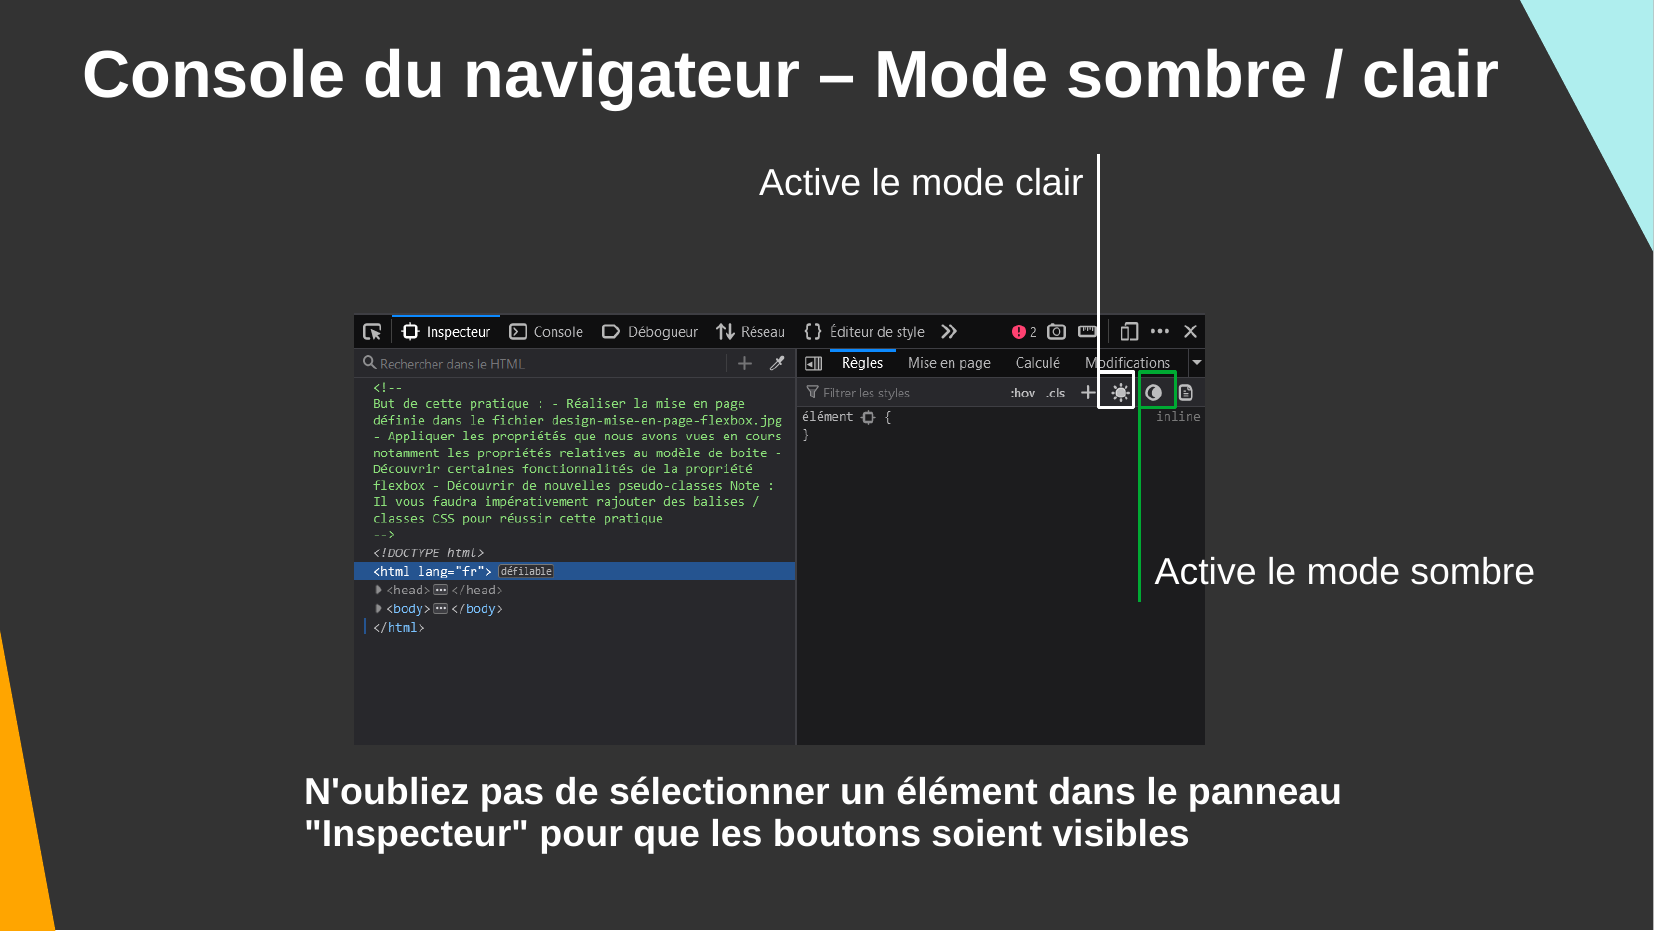

# Console du navigateur – Mode sombre / clair
Active le mode clair
Active le mode sombre
N'oubliez pas de sélectionner un élément dans le panneau "Inspecteur" pour que les boutons soient visibles